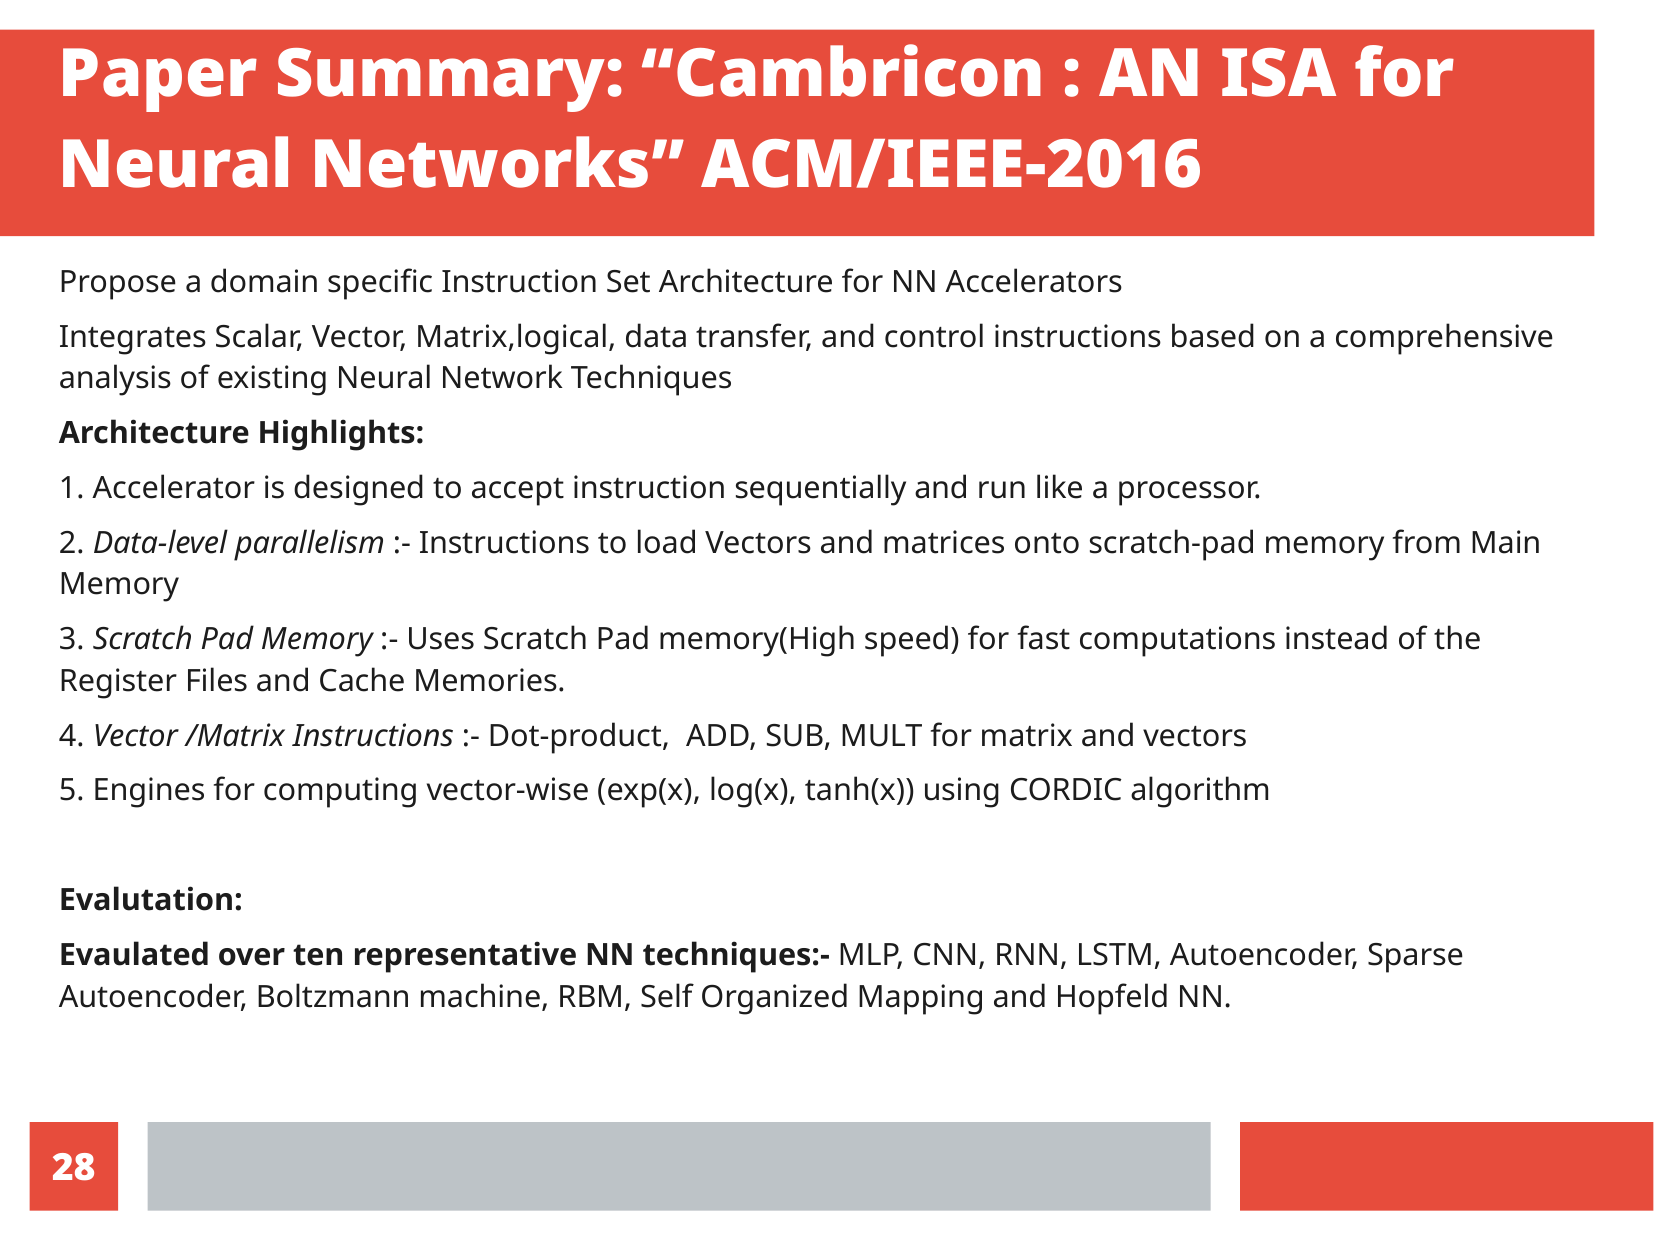

# Paper Summary: “Cambricon : AN ISA for Neural Networks” ACM/IEEE-2016
Propose a domain specific Instruction Set Architecture for NN Accelerators
Integrates Scalar, Vector, Matrix,logical, data transfer, and control instructions based on a comprehensive analysis of existing Neural Network Techniques
Architecture Highlights:
1. Accelerator is designed to accept instruction sequentially and run like a processor.
2. Data-level parallelism :- Instructions to load Vectors and matrices onto scratch-pad memory from Main Memory
3. Scratch Pad Memory :- Uses Scratch Pad memory(High speed) for fast computations instead of the Register Files and Cache Memories.
4. Vector /Matrix Instructions :- Dot-product, ADD, SUB, MULT for matrix and vectors
5. Engines for computing vector-wise (exp(x), log(x), tanh(x)) using CORDIC algorithm
Evalutation:
Evaulated over ten representative NN techniques:- MLP, CNN, RNN, LSTM, Autoencoder, Sparse Autoencoder, Boltzmann machine, RBM, Self Organized Mapping and Hopfeld NN.
28